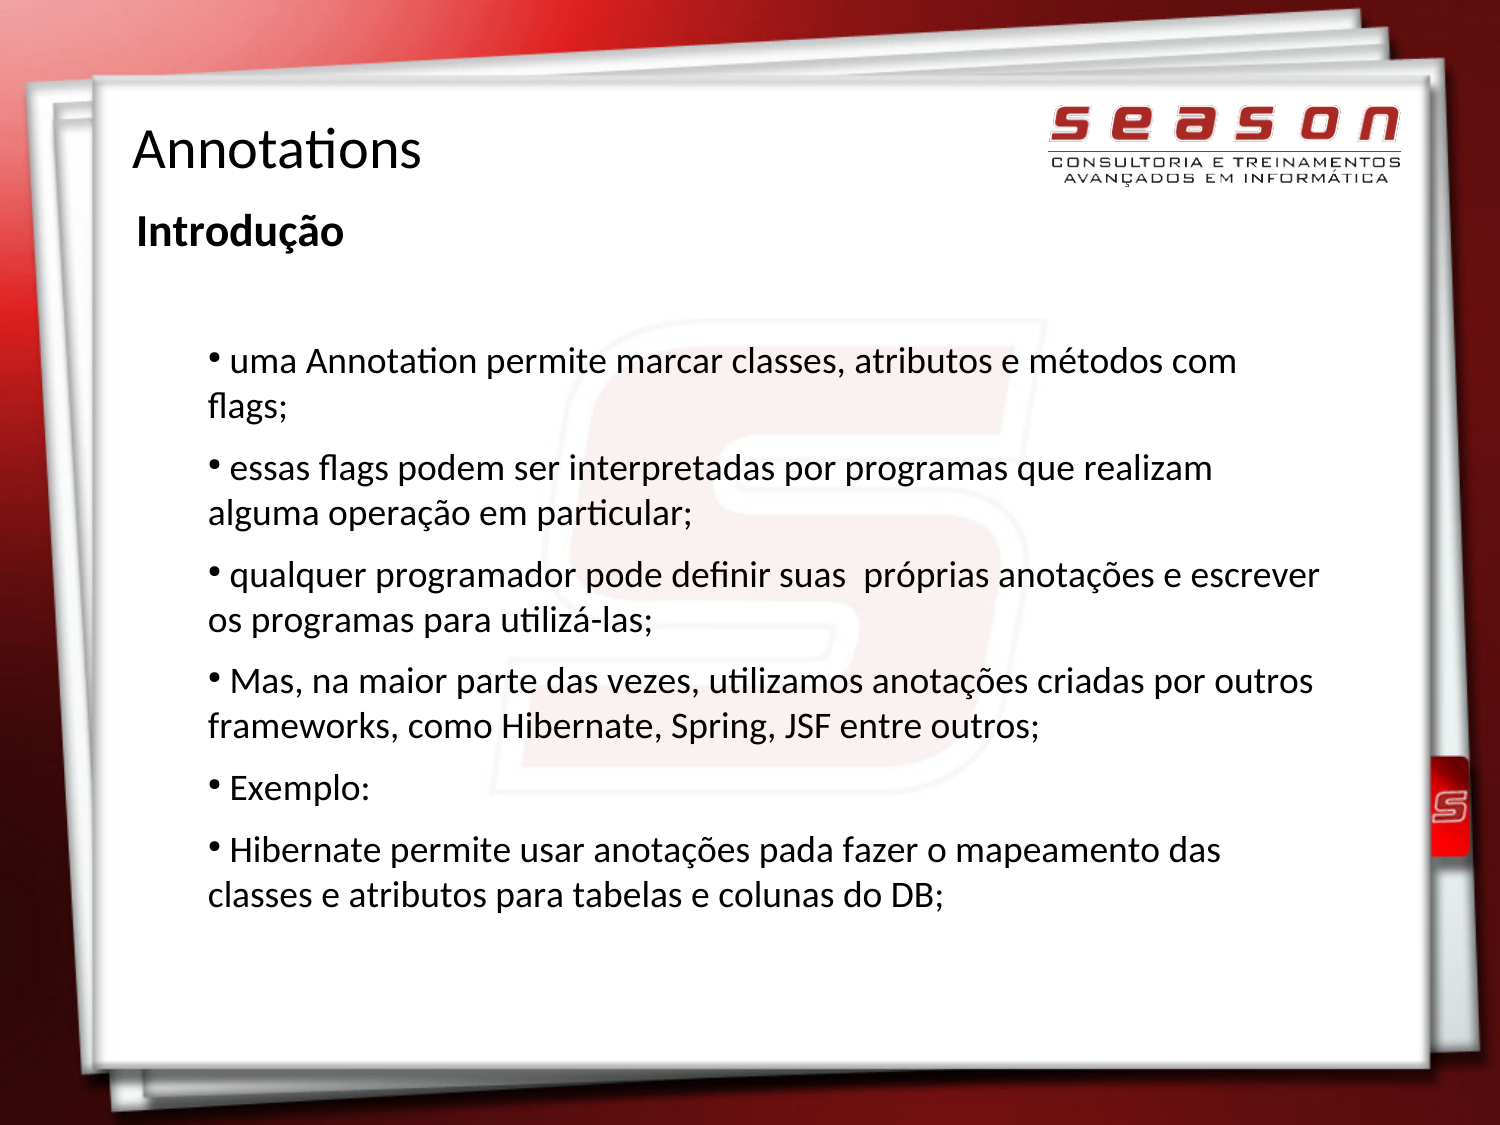

# Annotations
Introdução
 uma Annotation permite marcar classes, atributos e métodos com flags;
 essas flags podem ser interpretadas por programas que realizam alguma operação em particular;
 qualquer programador pode definir suas próprias anotações e escrever os programas para utilizá-las;
 Mas, na maior parte das vezes, utilizamos anotações criadas por outros frameworks, como Hibernate, Spring, JSF entre outros;
 Exemplo:
 Hibernate permite usar anotações pada fazer o mapeamento das classes e atributos para tabelas e colunas do DB;